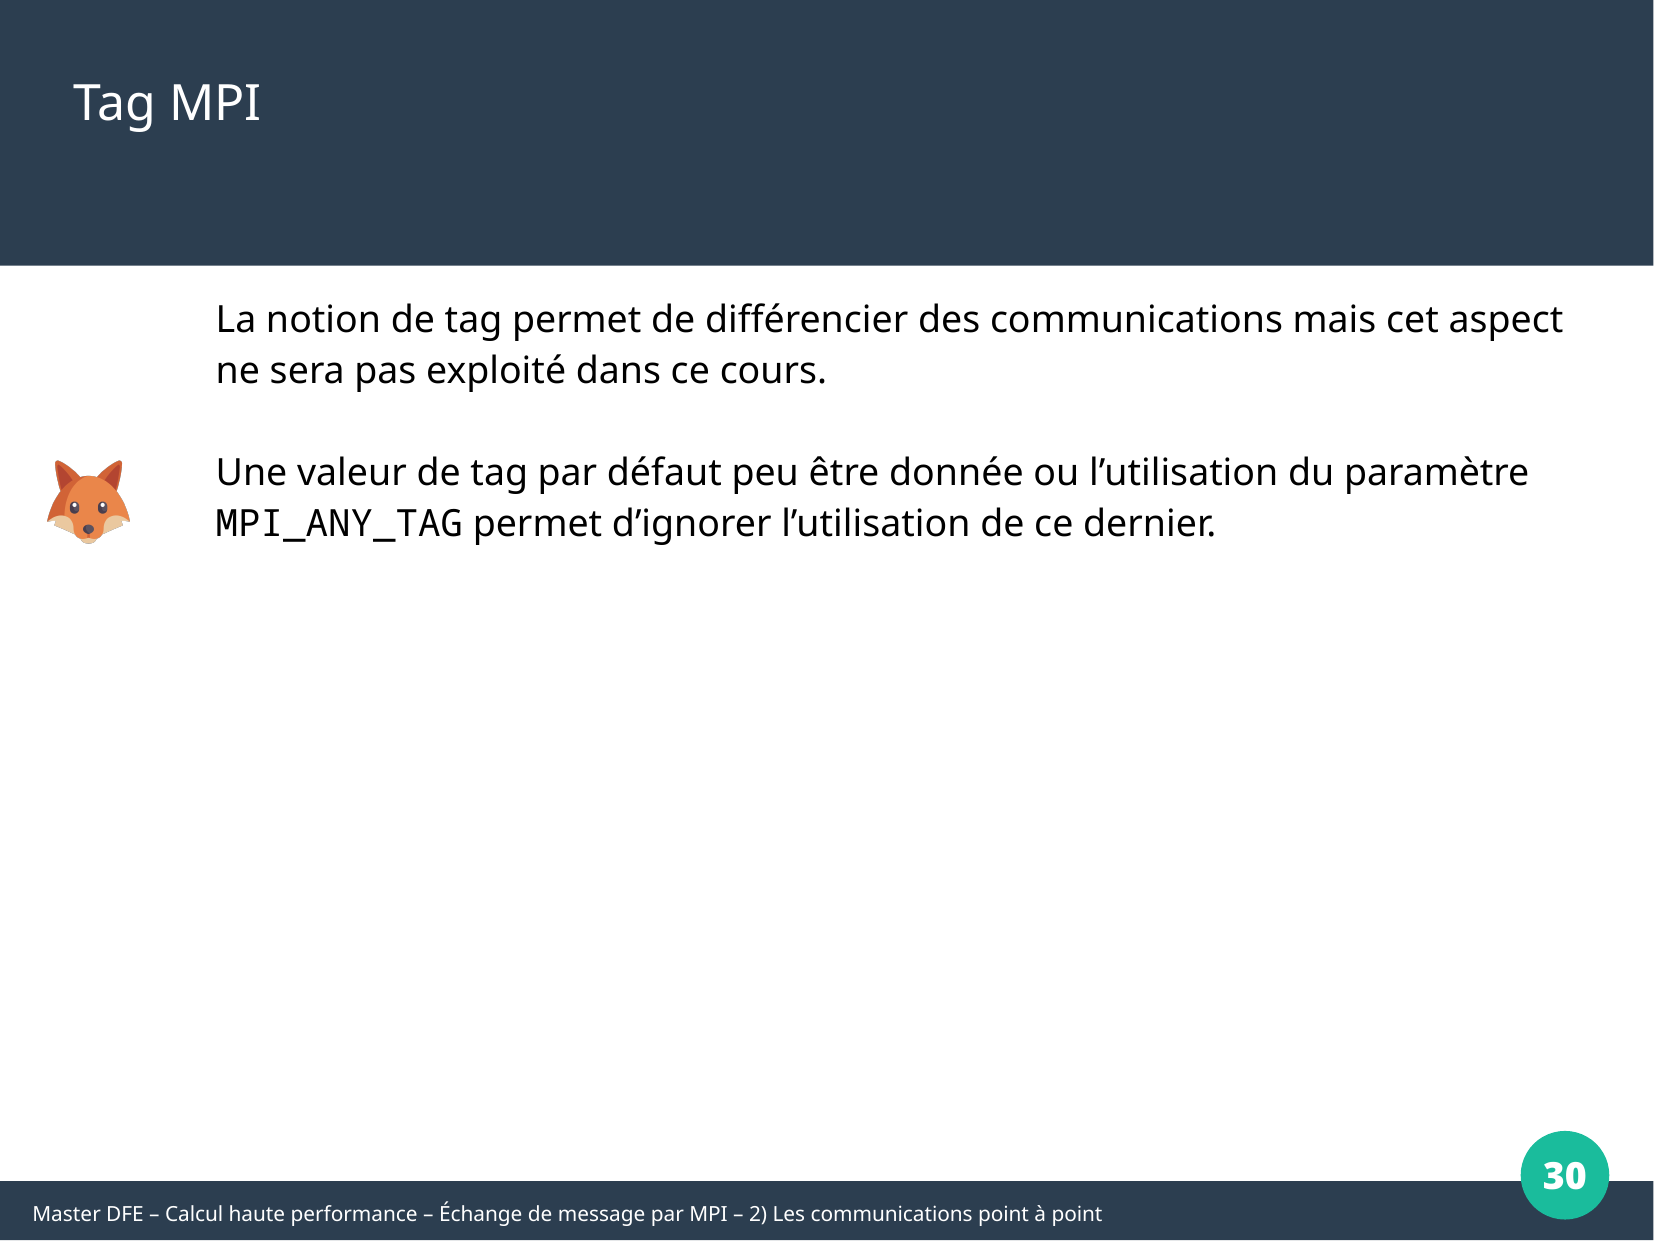

Tag MPI
La notion de tag permet de différencier des communications mais cet aspect ne sera pas exploité dans ce cours.
Une valeur de tag par défaut peu être donnée ou l’utilisation du paramètre MPI_ANY_TAG permet d’ignorer l’utilisation de ce dernier.
30
Master DFE – Calcul haute performance – Échange de message par MPI – 2) Les communications point à point